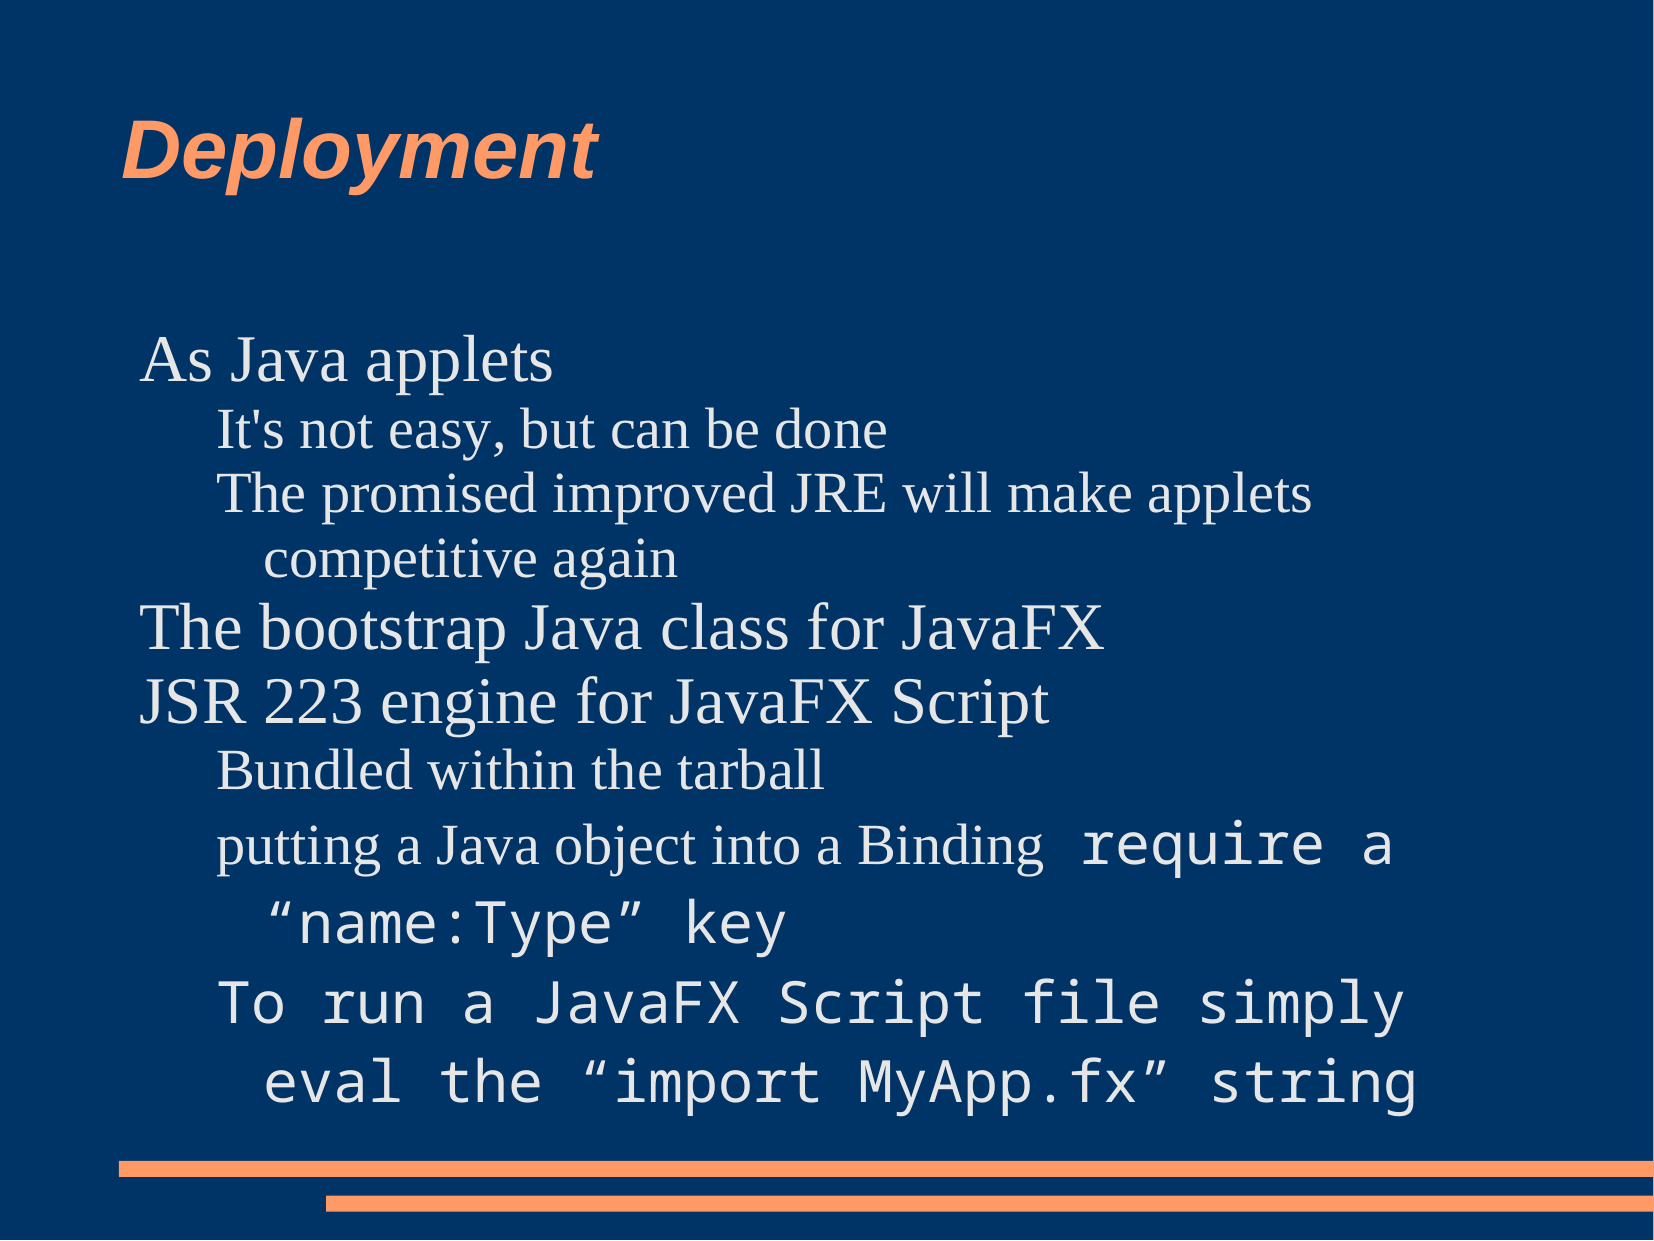

# Deployment
As Java applets
It's not easy, but can be done
The promised improved JRE will make applets competitive again
The bootstrap Java class for JavaFX
JSR 223 engine for JavaFX Script
Bundled within the tarball
putting a Java object into a Binding require a “name:Type” key
To run a JavaFX Script file simply eval the “import MyApp.fx” string